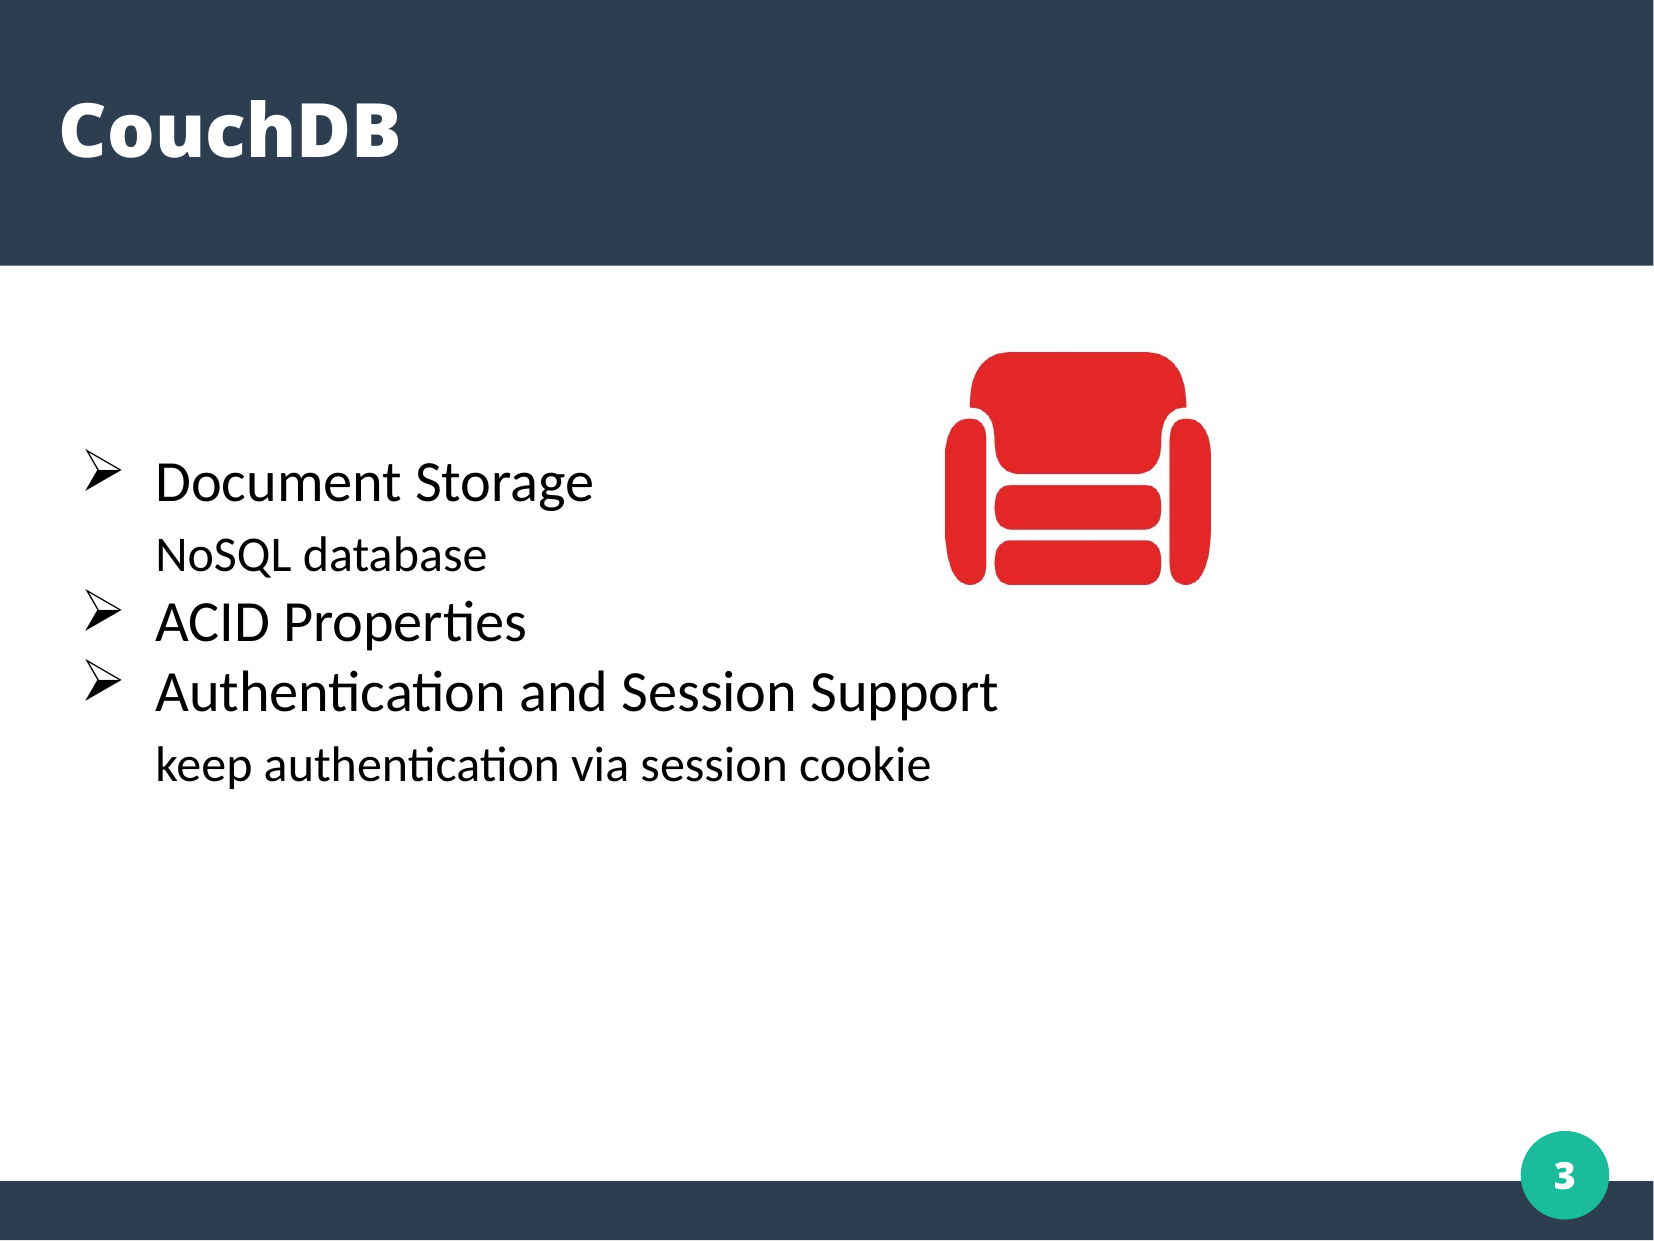

# CouchDB
Document Storage
	NoSQL database
ACID Properties
Authentication and Session Support
	keep authentication via session cookie
3